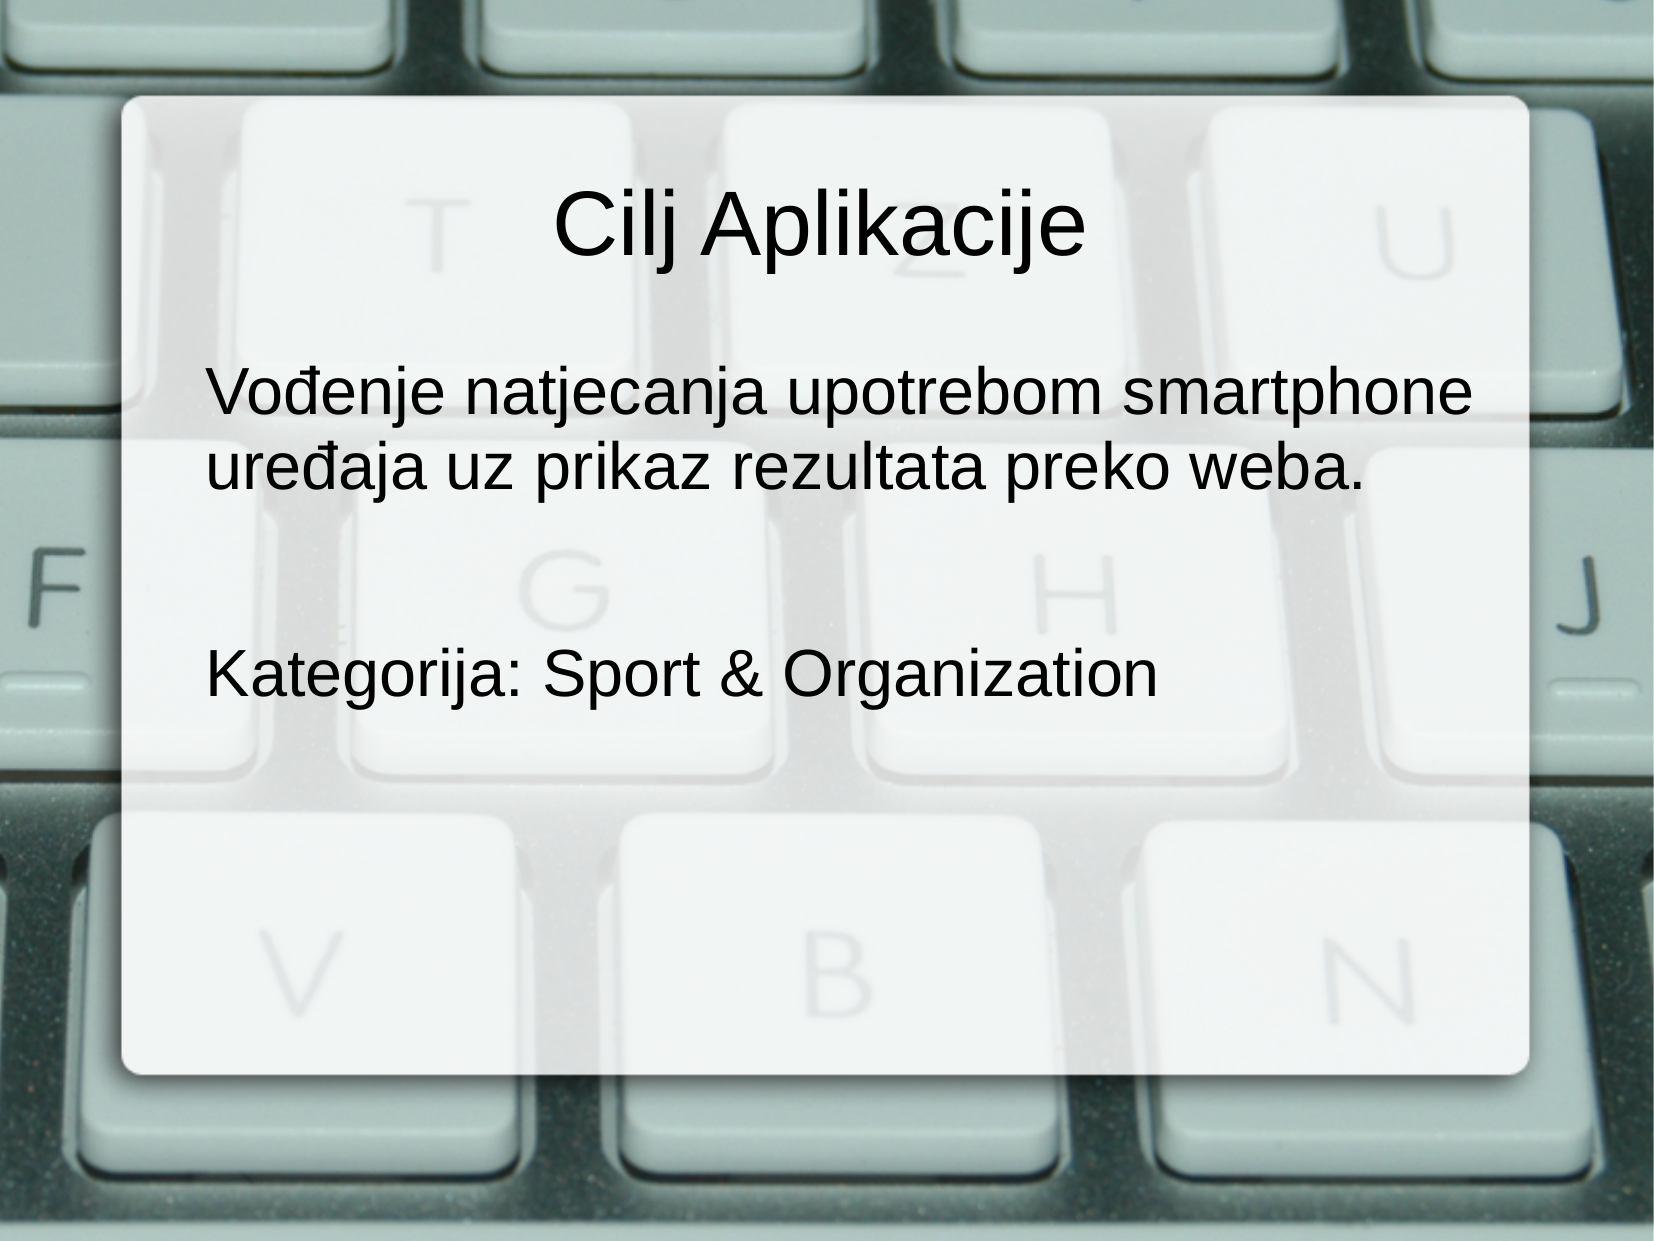

# Cilj Aplikacije
Vođenje natjecanja upotrebom smartphone uređaja uz prikaz rezultata preko weba.
Kategorija: Sport & Organization